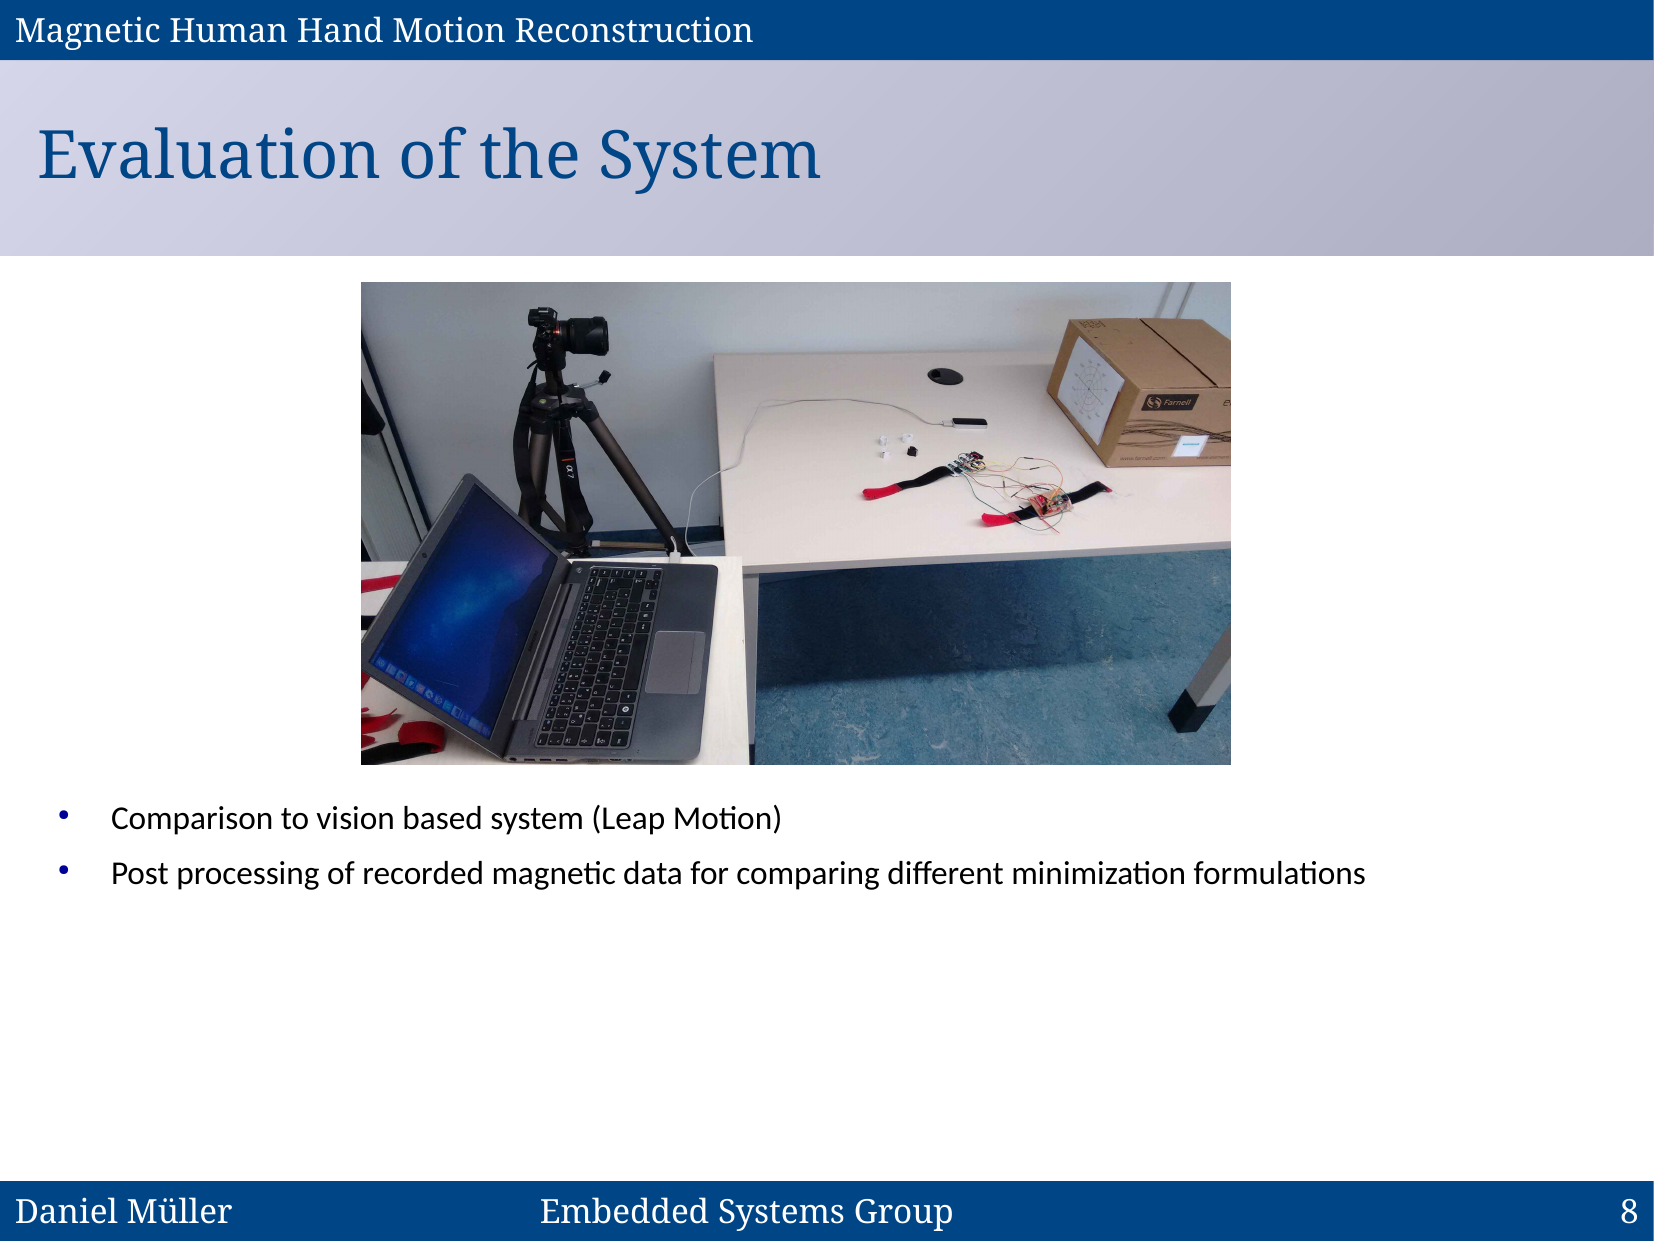

# Evaluation of the System
Comparison to vision based system (Leap Motion)
Post processing of recorded magnetic data for comparing different minimization formulations